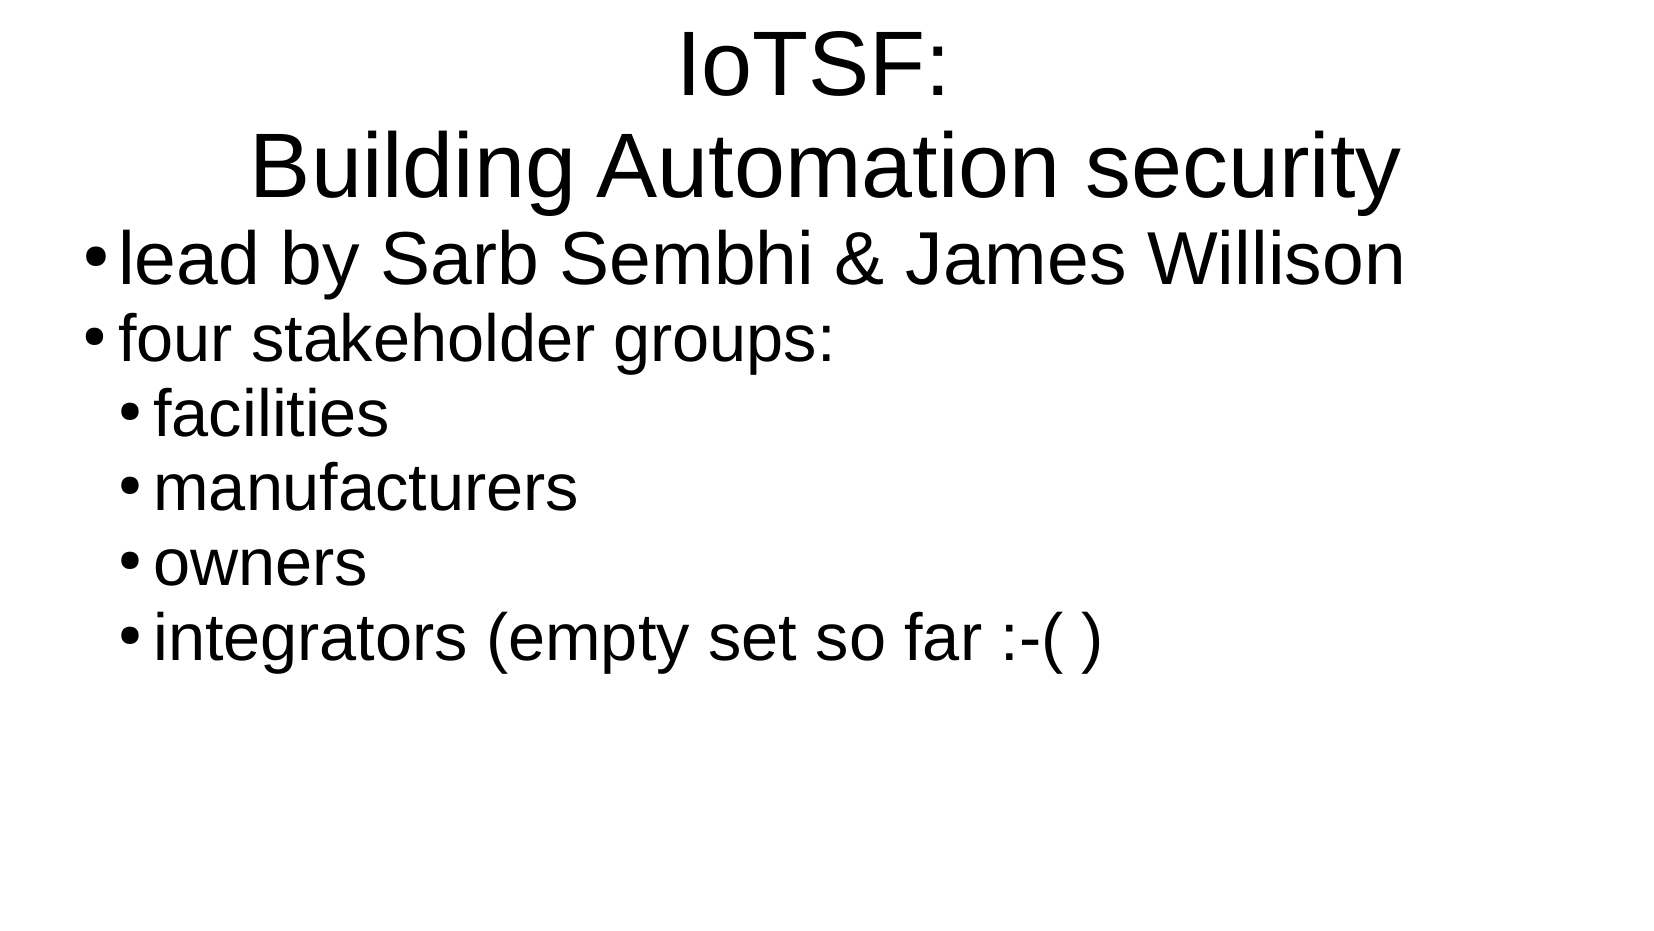

# IoTSF: Building Automation security
lead by Sarb Sembhi & James Willison
four stakeholder groups:
facilities
manufacturers
owners
integrators (empty set so far :-( )